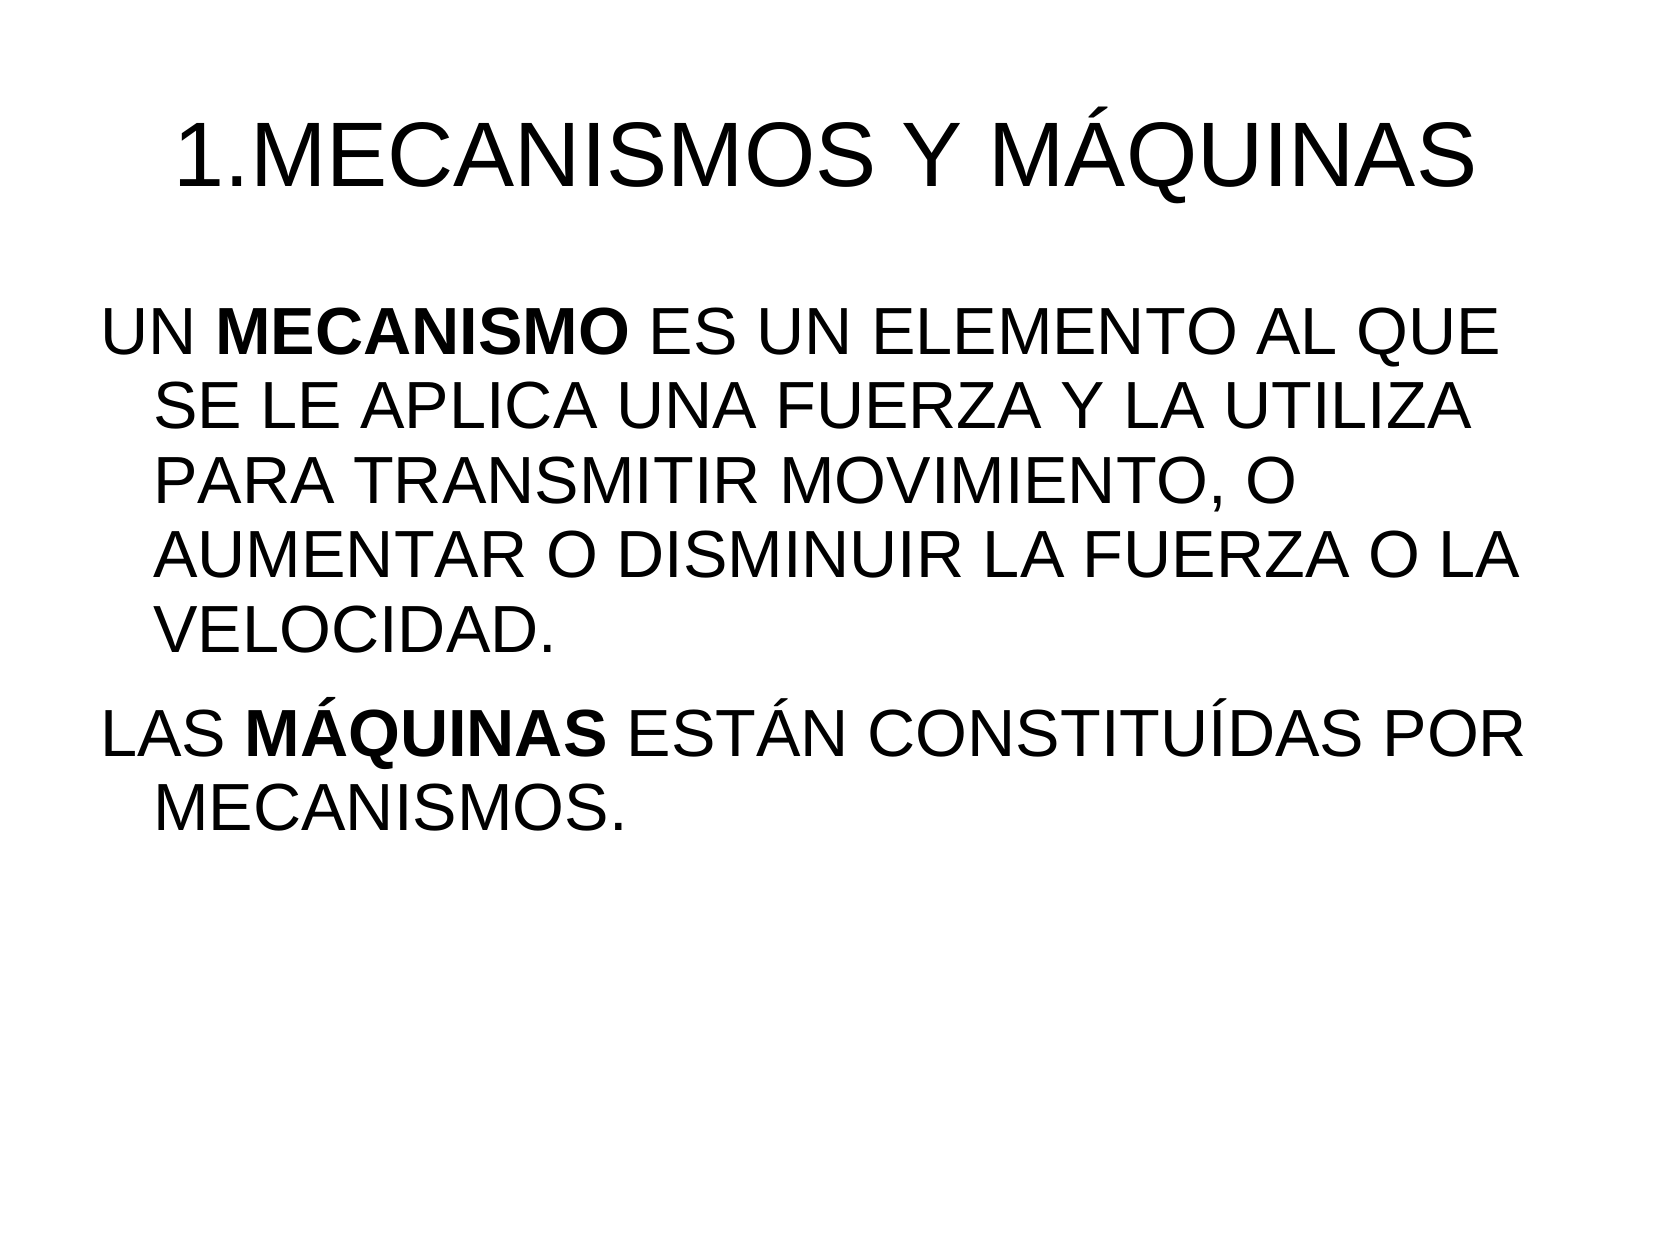

# 1.MECANISMOS Y MÁQUINAS
UN MECANISMO ES UN ELEMENTO AL QUE SE LE APLICA UNA FUERZA Y LA UTILIZA PARA TRANSMITIR MOVIMIENTO, O AUMENTAR O DISMINUIR LA FUERZA O LA VELOCIDAD.
LAS MÁQUINAS ESTÁN CONSTITUÍDAS POR MECANISMOS.